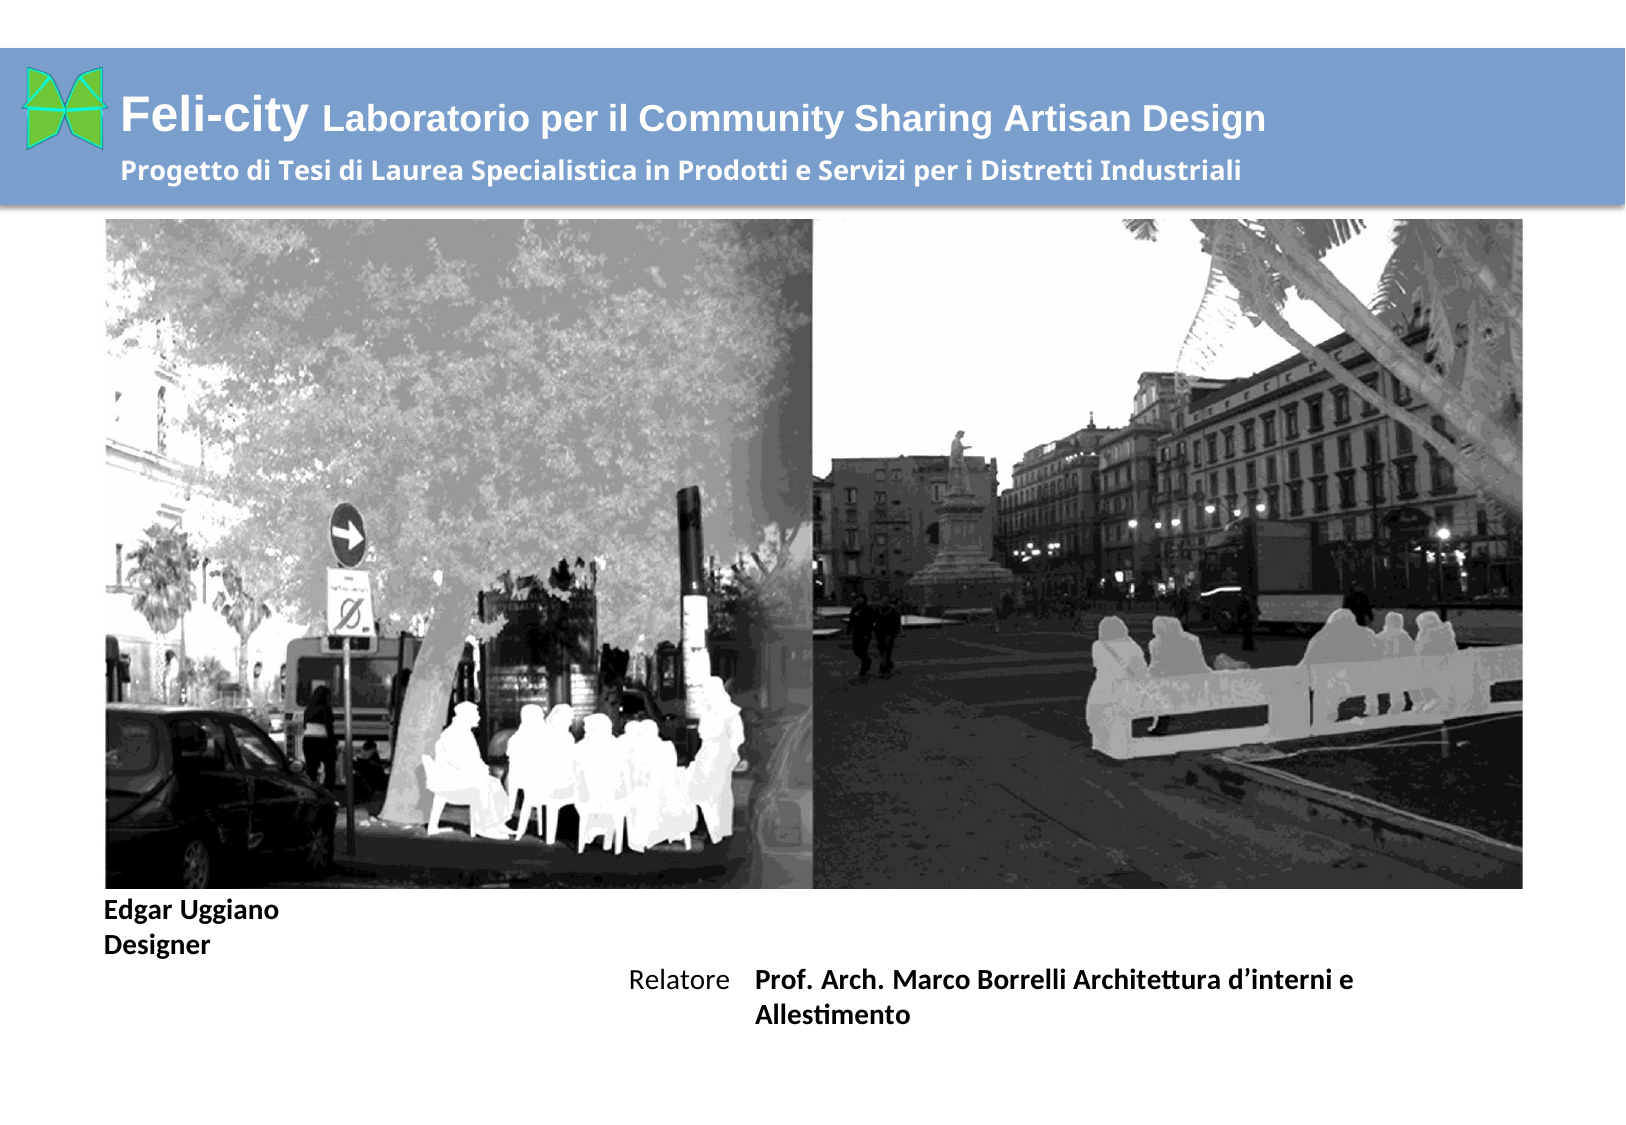

Feli-city Laboratorio per il Community Sharing Artisan Design
Progetto di Tesi di Laurea Specialistica in Prodotti e Servizi per i Distretti Industriali
Edgar Uggiano Designer
Relatore
Prof. Arch. Marco Borrelli Architettura d’interni e Allestimento